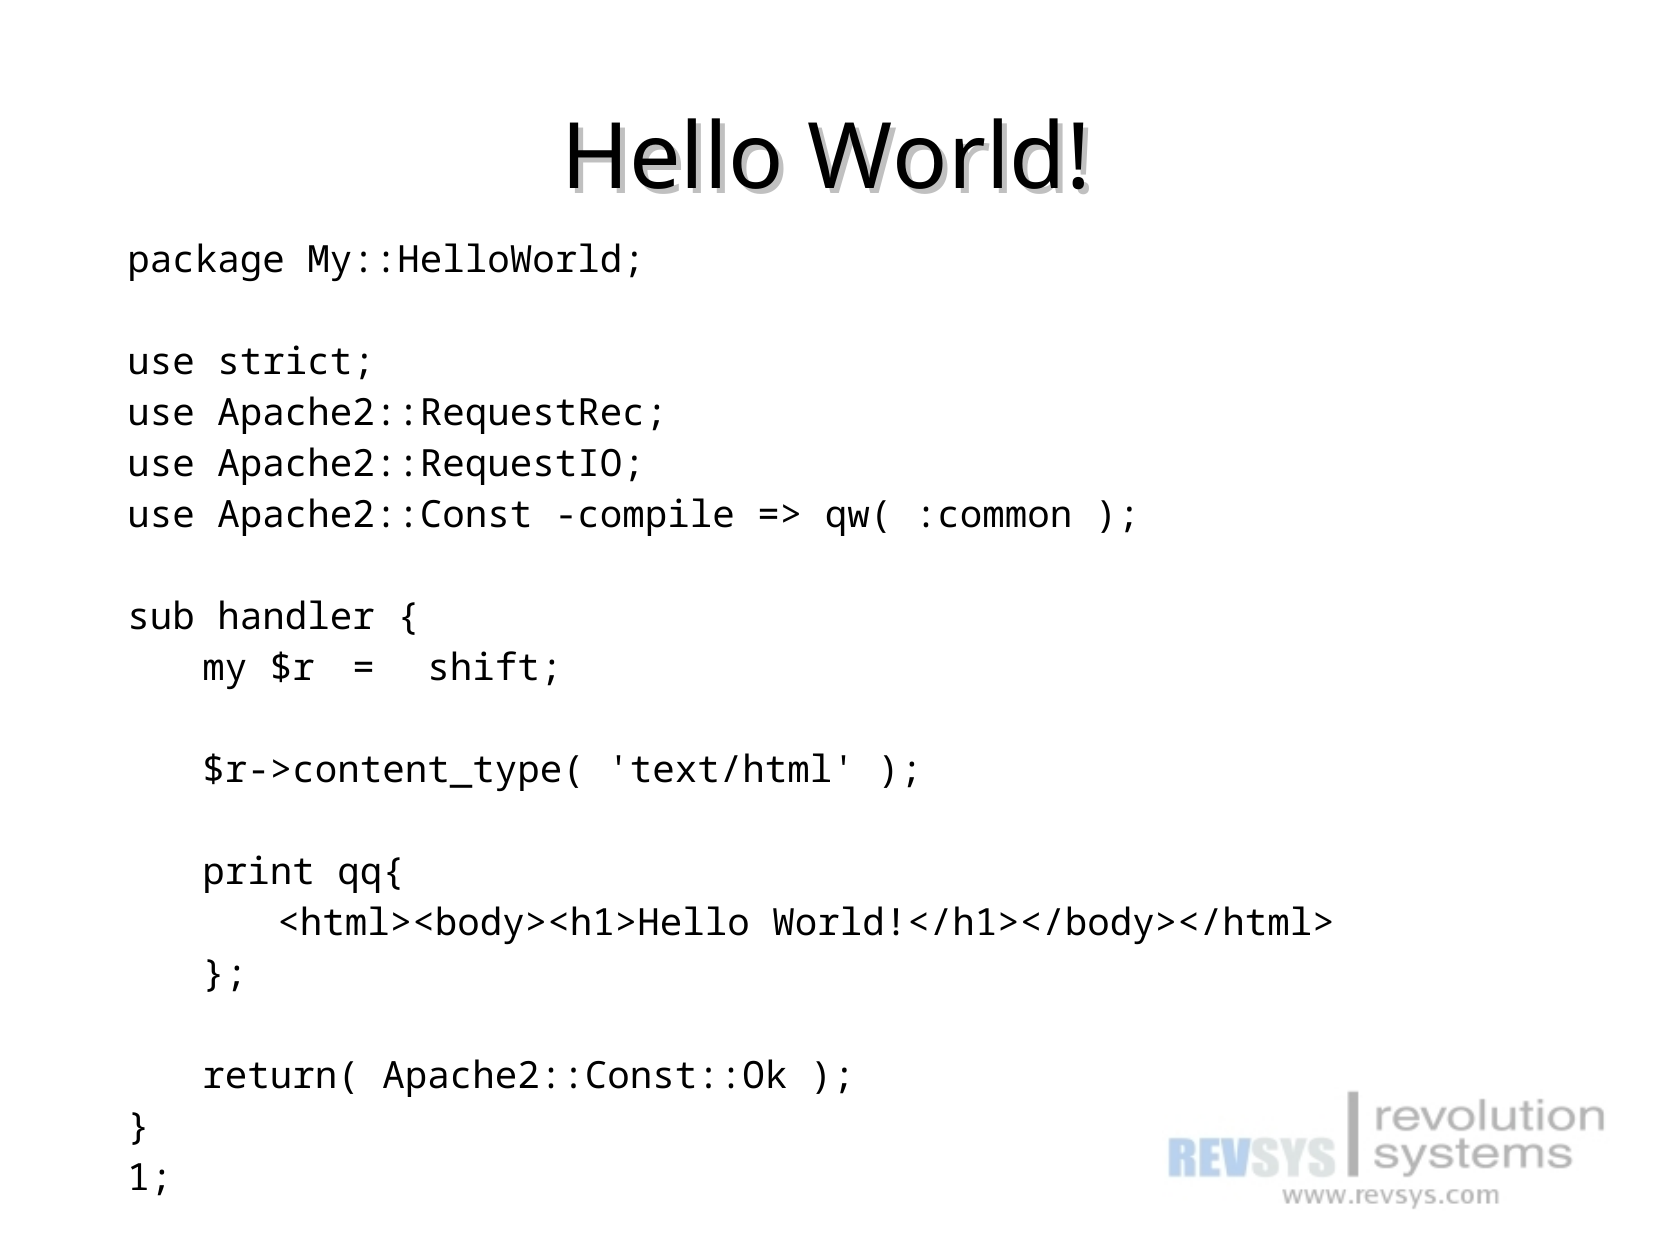

# Hello World!
package My::HelloWorld;
use strict;
use Apache2::RequestRec;
use Apache2::RequestIO;
use Apache2::Const -compile => qw( :common );
sub handler {
	my $r	=	shift;
	$r->content_type( 'text/html' );
	print qq{
		<html><body><h1>Hello World!</h1></body></html>
	};
	return( Apache2::Const::Ok );
}
1;